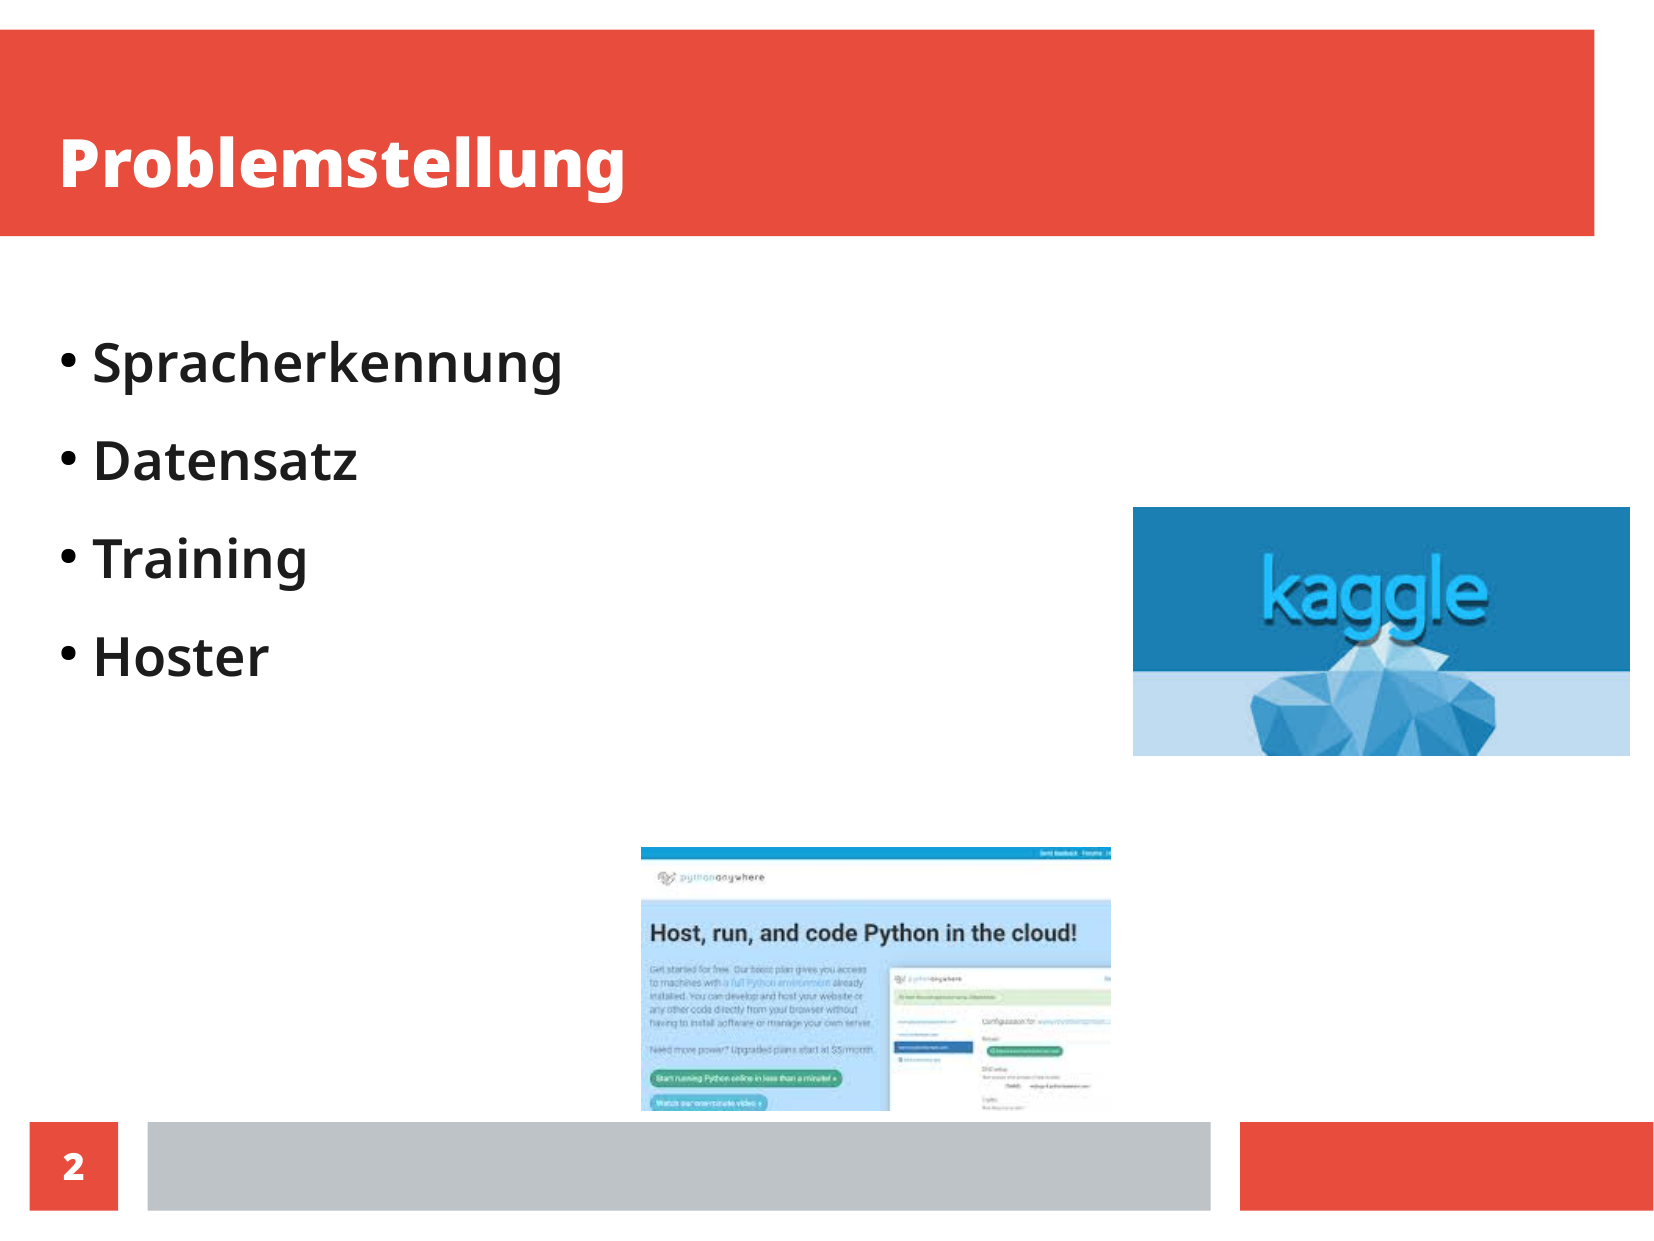

# Problemstellung
 Spracherkennung
 Datensatz
 Training
 Hoster
2